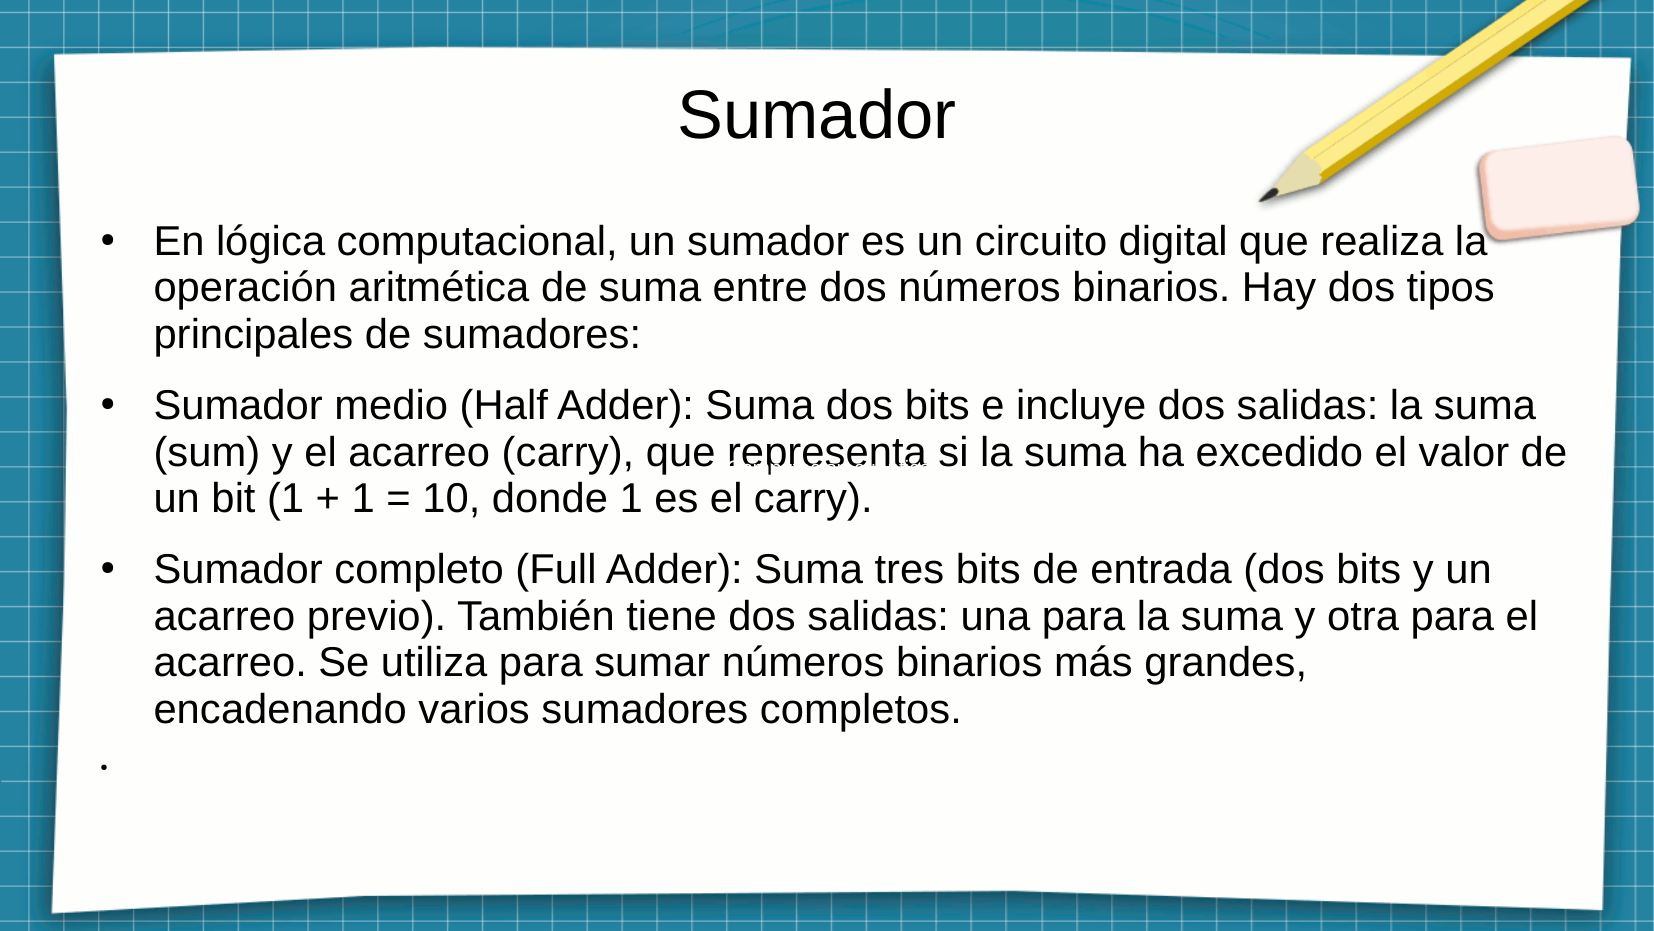

# Sumador
En lógica computacional, un sumador es un circuito digital que realiza la operación aritmética de suma entre dos números binarios. Hay dos tipos principales de sumadores:
Sumador medio (Half Adder): Suma dos bits e incluye dos salidas: la suma (sum) y el acarreo (carry), que representa si la suma ha excedido el valor de un bit (1 + 1 = 10, donde 1 es el carry).
Sumador completo (Full Adder): Suma tres bits de entrada (dos bits y un acarreo previo). También tiene dos salidas: una para la suma y otra para el acarreo. Se utiliza para sumar números binarios más grandes, encadenando varios sumadores completos.
Computación cuántica: